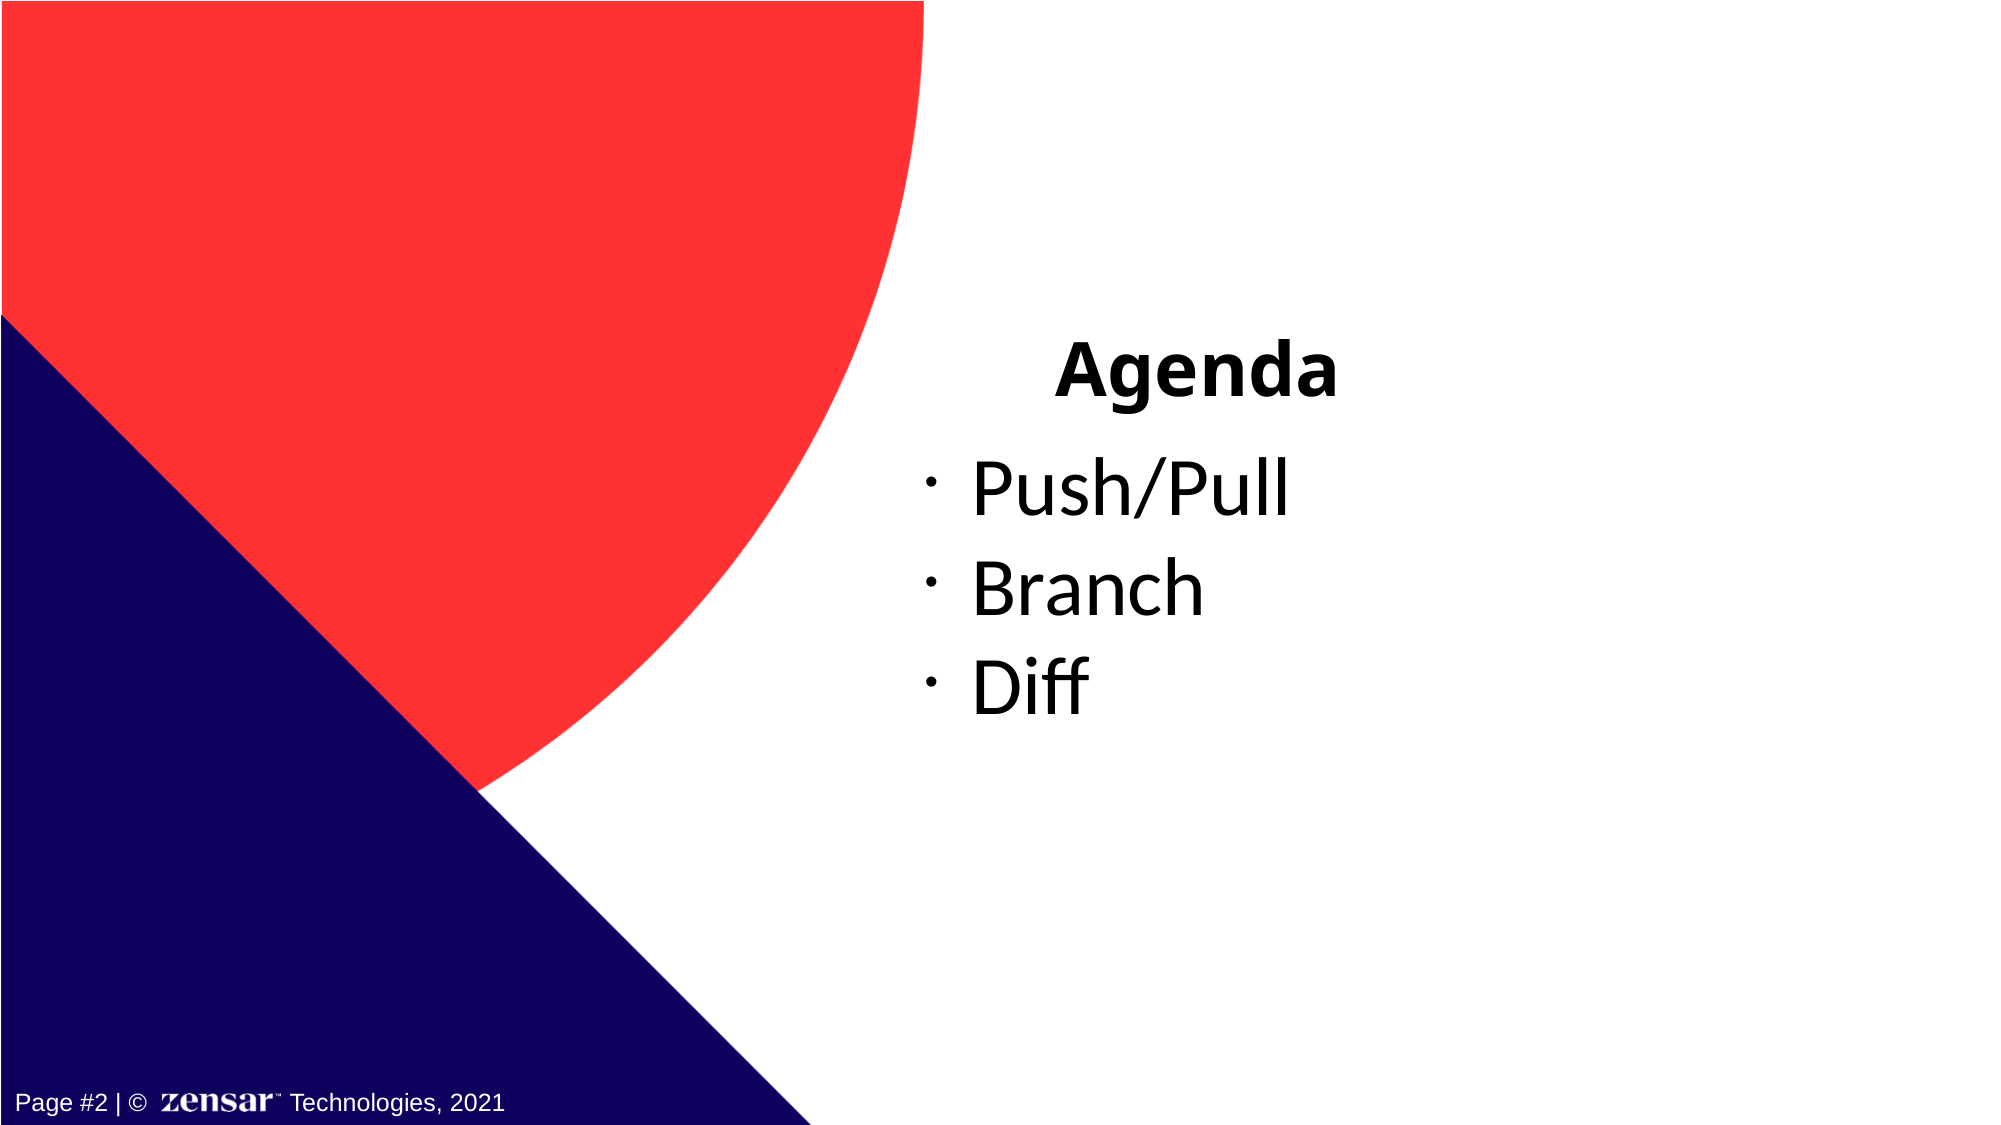

Agenda
Push/Pull
Branch
Diff
Page #2 | © 	 Technologies, 2021